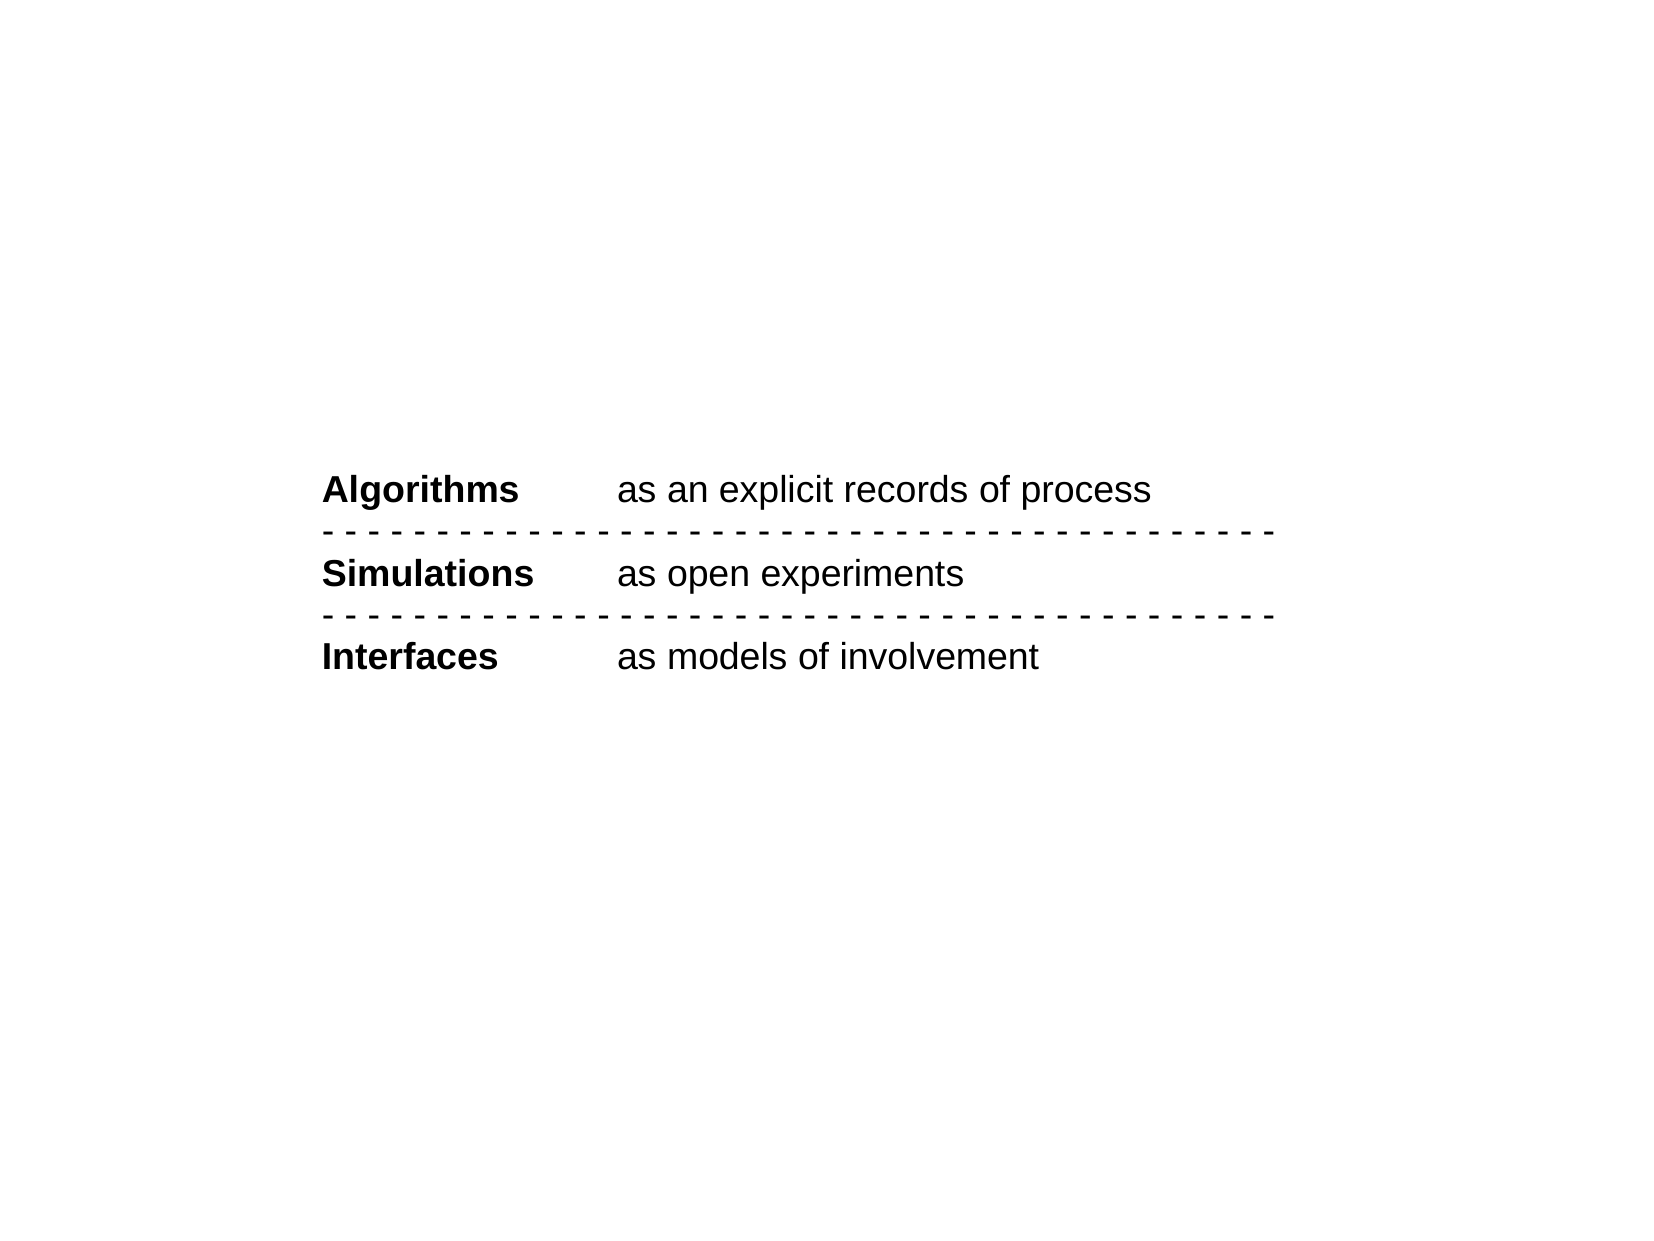

Algorithms		as an explicit records of process
- - - - - - - - - - - - - - - - - - - - - - - - - - - - - - - - - - - - - - - - - -
Simulations		as open experiments
- - - - - - - - - - - - - - - - - - - - - - - - - - - - - - - - - - - - - - - - - -
Interfaces	 	as models of involvement